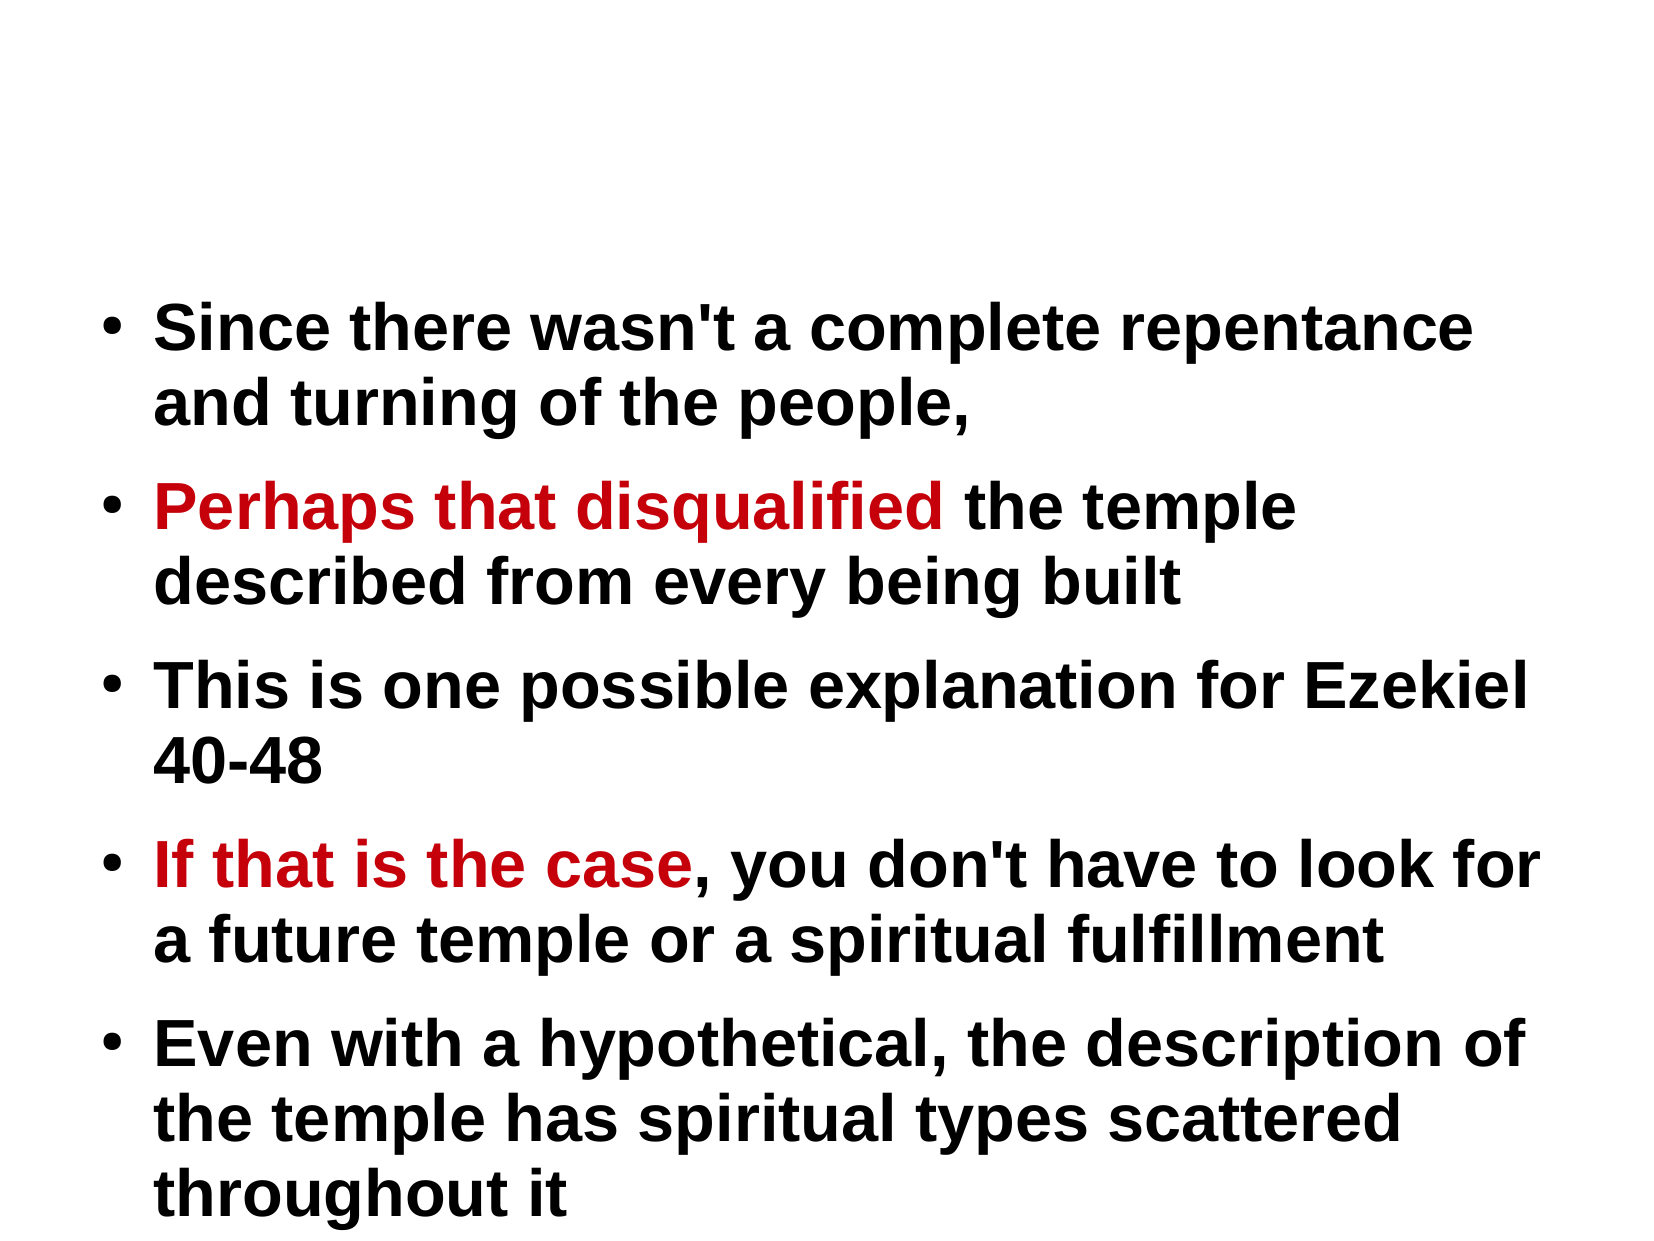

#
Since there wasn't a complete repentance and turning of the people,
Perhaps that disqualified the temple described from every being built
This is one possible explanation for Ezekiel 40-48
If that is the case, you don't have to look for a future temple or a spiritual fulfillment
Even with a hypothetical, the description of the temple has spiritual types scattered throughout it